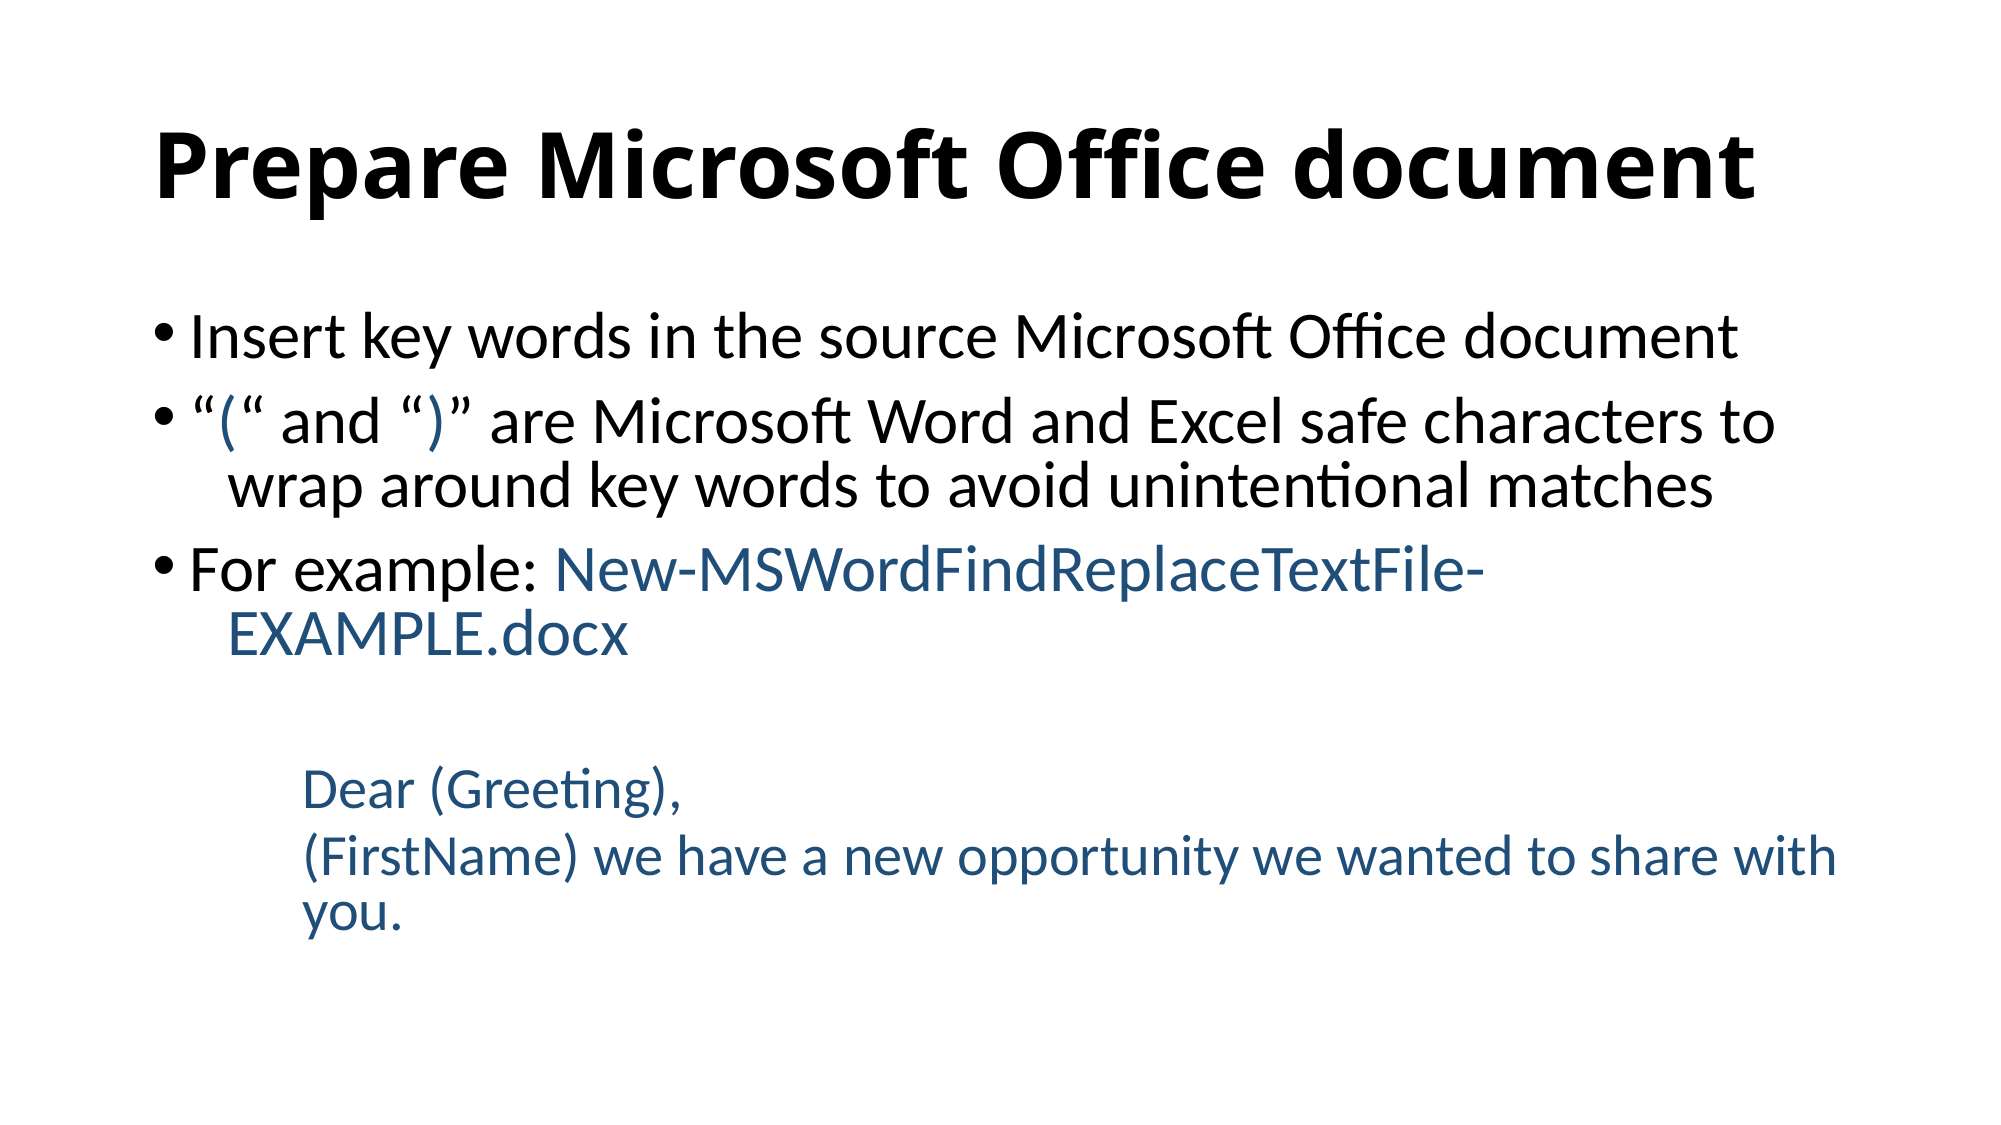

# Prepare Microsoft Office document
Insert key words in the source Microsoft Office document
“(“ and “)” are Microsoft Word and Excel safe characters to wrap around key words to avoid unintentional matches
For example: New-MSWordFindReplaceTextFile-EXAMPLE.docx
Dear (Greeting),
(FirstName) we have a new opportunity we wanted to share with you.